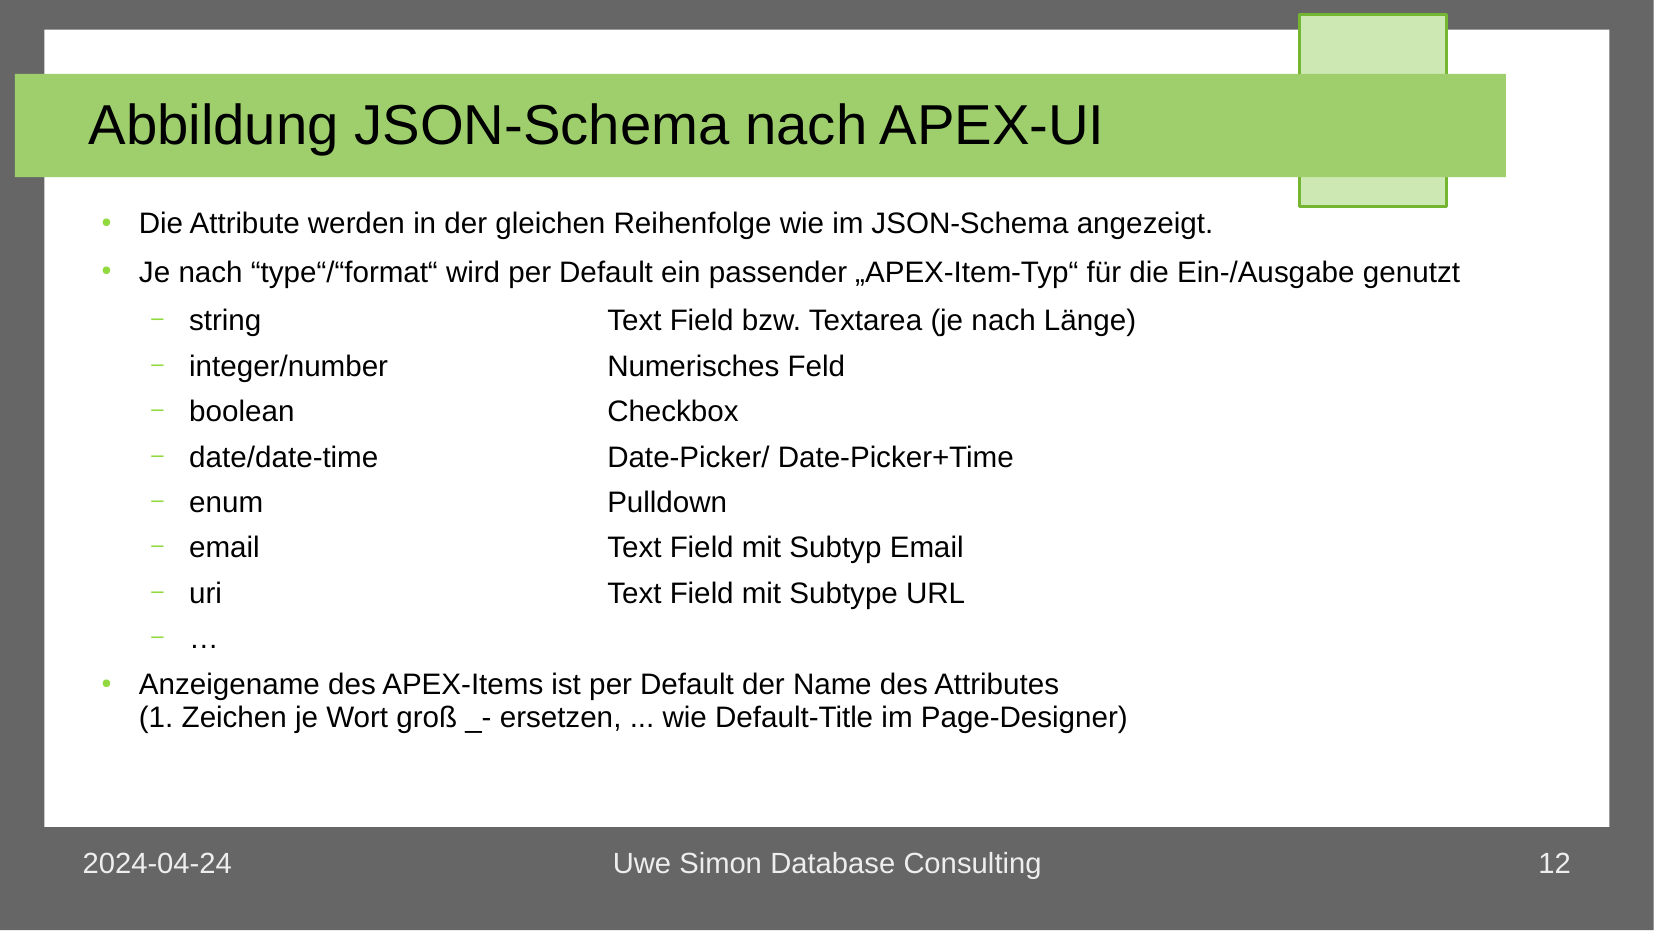

Abbildung JSON-Schema nach APEX-UI
# Die Attribute werden in der gleichen Reihenfolge wie im JSON-Schema angezeigt.
Je nach “type“/“format“ wird per Default ein passender „APEX-Item-Typ“ für die Ein-/Ausgabe genutzt
string 			Text Field bzw. Textarea (je nach Länge)
integer/number 						Numerisches Feld
boolean 						Checkbox
date/date-time	 	Date-Picker/ Date-Picker+Time
enum		Pulldown
email 						Text Field mit Subtyp Email
uri 						Text Field mit Subtype URL
…
Anzeigename des APEX-Items ist per Default der Name des Attributes
(1. Zeichen je Wort groß _- ersetzen, ... wie Default-Title im Page-Designer)
2024-04-24
Uwe Simon Database Consulting
12